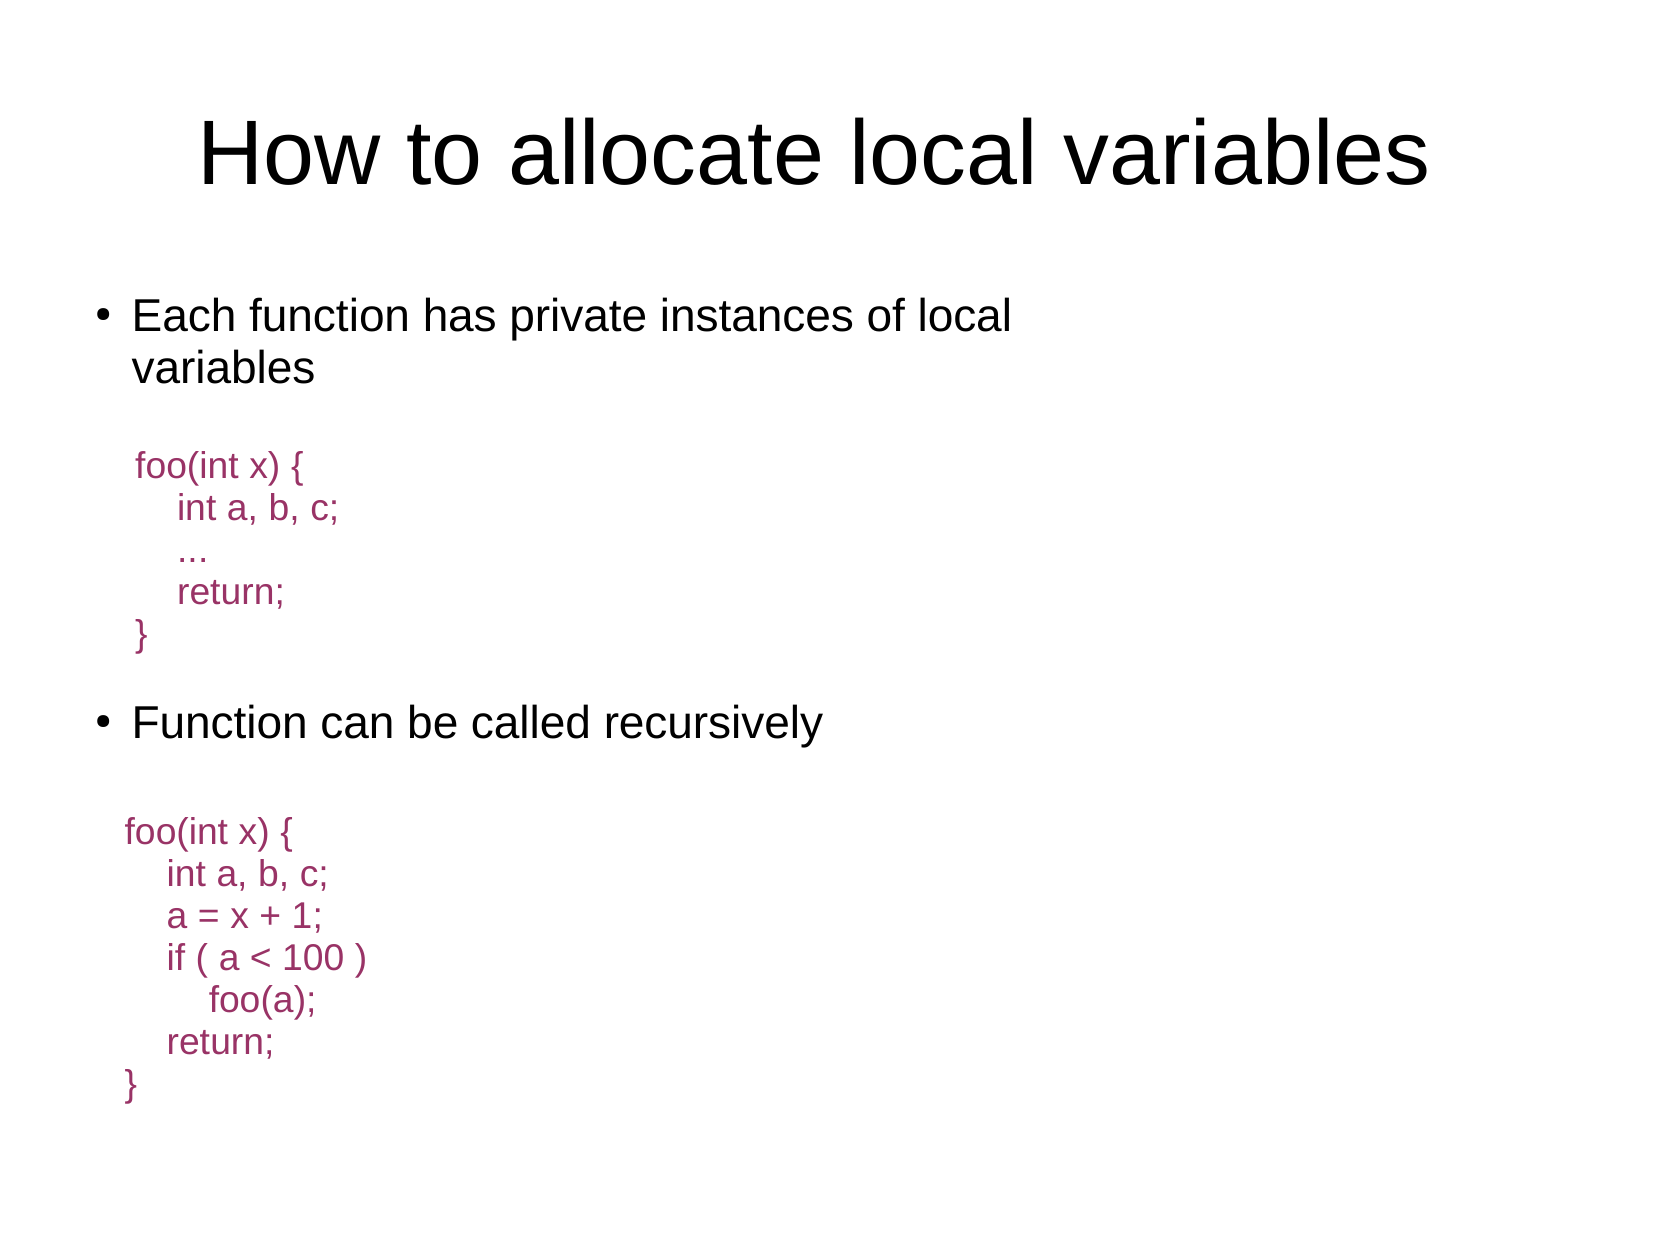

# How to allocate local variables
Each function has private instances of local
variables
 foo(int x) {
 int a, b, c;
 ...
 return;
 }
Function can be called recursively
 foo(int x) {
 int a, b, c;
 a = x + 1;
 if ( a < 100 )
 foo(a);
 return;
 }